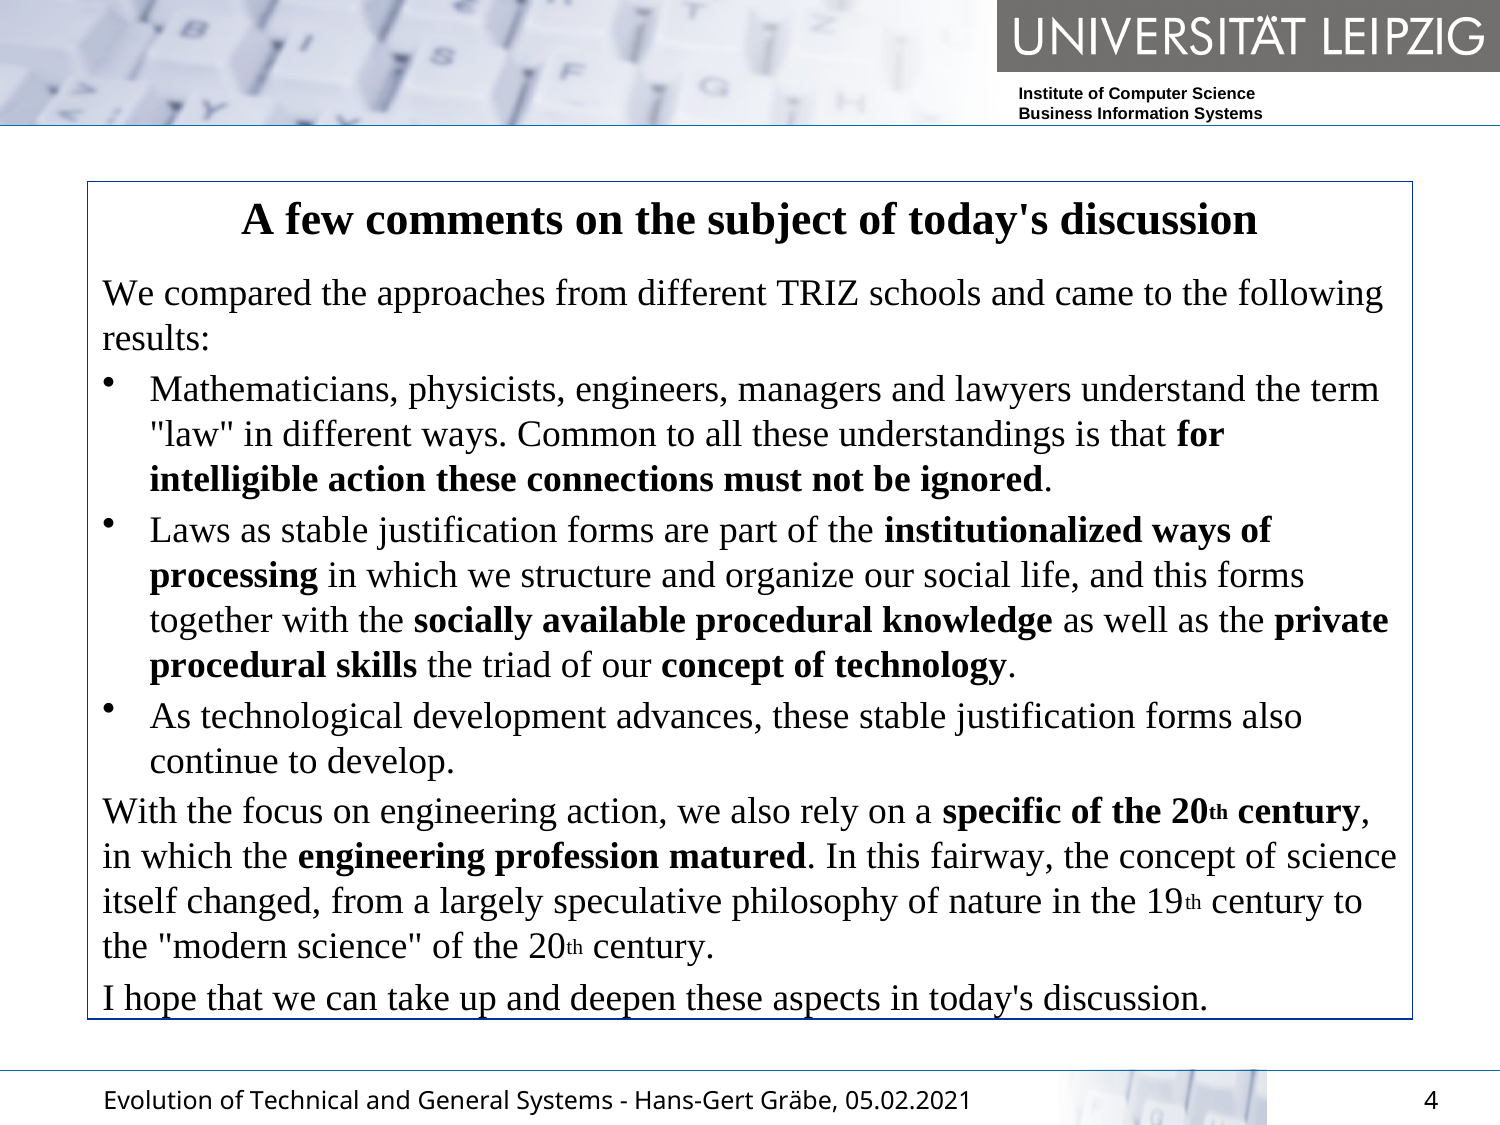

A few comments on the subject of today's discussion
We compared the approaches from different TRIZ schools and came to the following results:
Mathematicians, physicists, engineers, managers and lawyers understand the term "law" in different ways. Common to all these understandings is that for intelligible action these connections must not be ignored.
Laws as stable justification forms are part of the institutionalized ways of processing in which we structure and organize our social life, and this forms together with the socially available procedural knowledge as well as the private procedural skills the triad of our concept of technology.
As technological development advances, these stable justification forms also continue to develop.
With the focus on engineering action, we also rely on a specific of the 20th century, in which the engineering profession matured. In this fairway, the concept of science itself changed, from a largely speculative philosophy of nature in the 19th century to the "modern science" of the 20th century.
I hope that we can take up and deepen these aspects in today's discussion.
Evolution of Technical and General Systems - Hans-Gert Gräbe, 05.02.2021
4